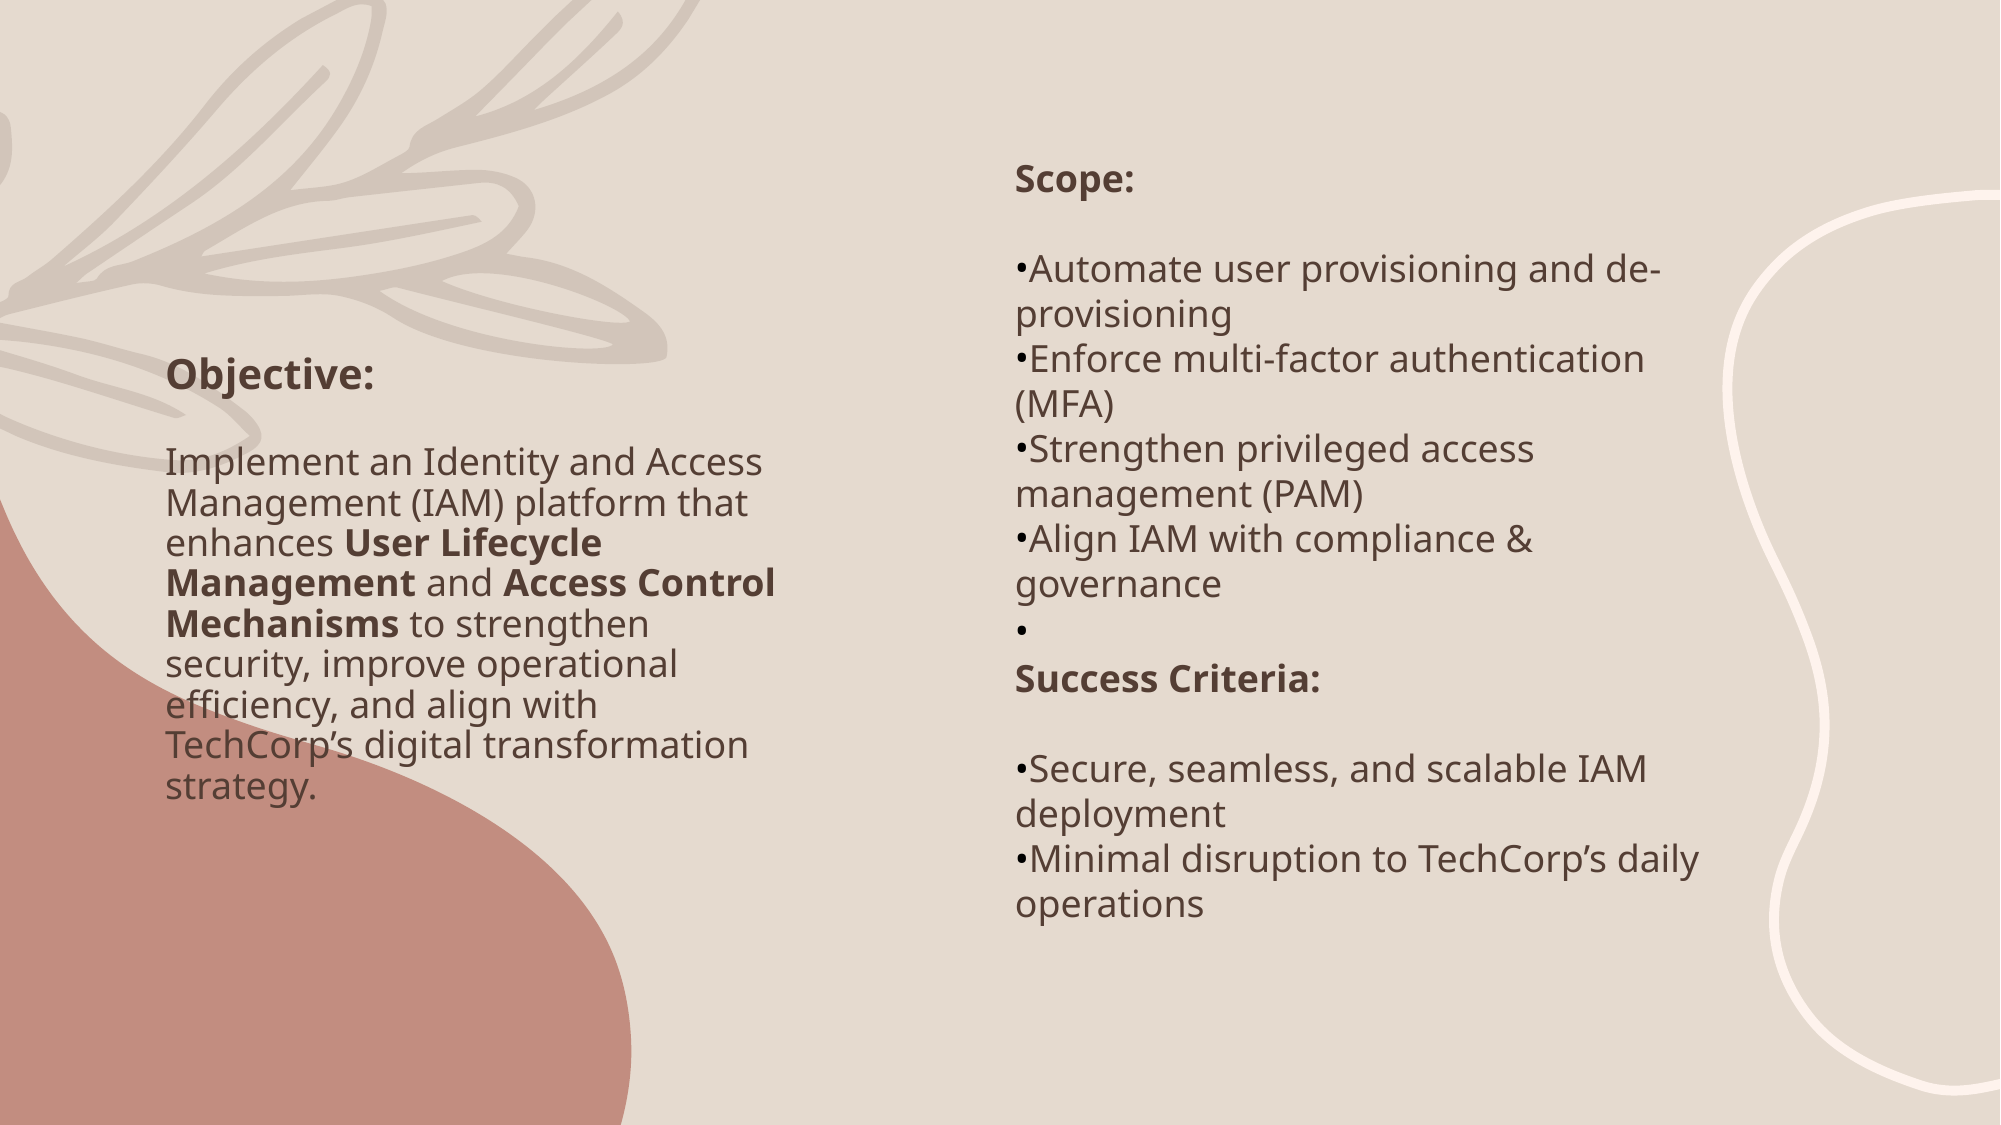

Scope:
Automate user provisioning and de-provisioning
Enforce multi-factor authentication (MFA)
Strengthen privileged access management (PAM)
Align IAM with compliance & governance
Success Criteria:
Secure, seamless, and scalable IAM deployment
Minimal disruption to TechCorp’s daily operations
# Objective: Implement an Identity and Access Management (IAM) platform that enhances User Lifecycle Management and Access Control Mechanisms to strengthen security, improve operational efficiency, and align with TechCorp’s digital transformation strategy.